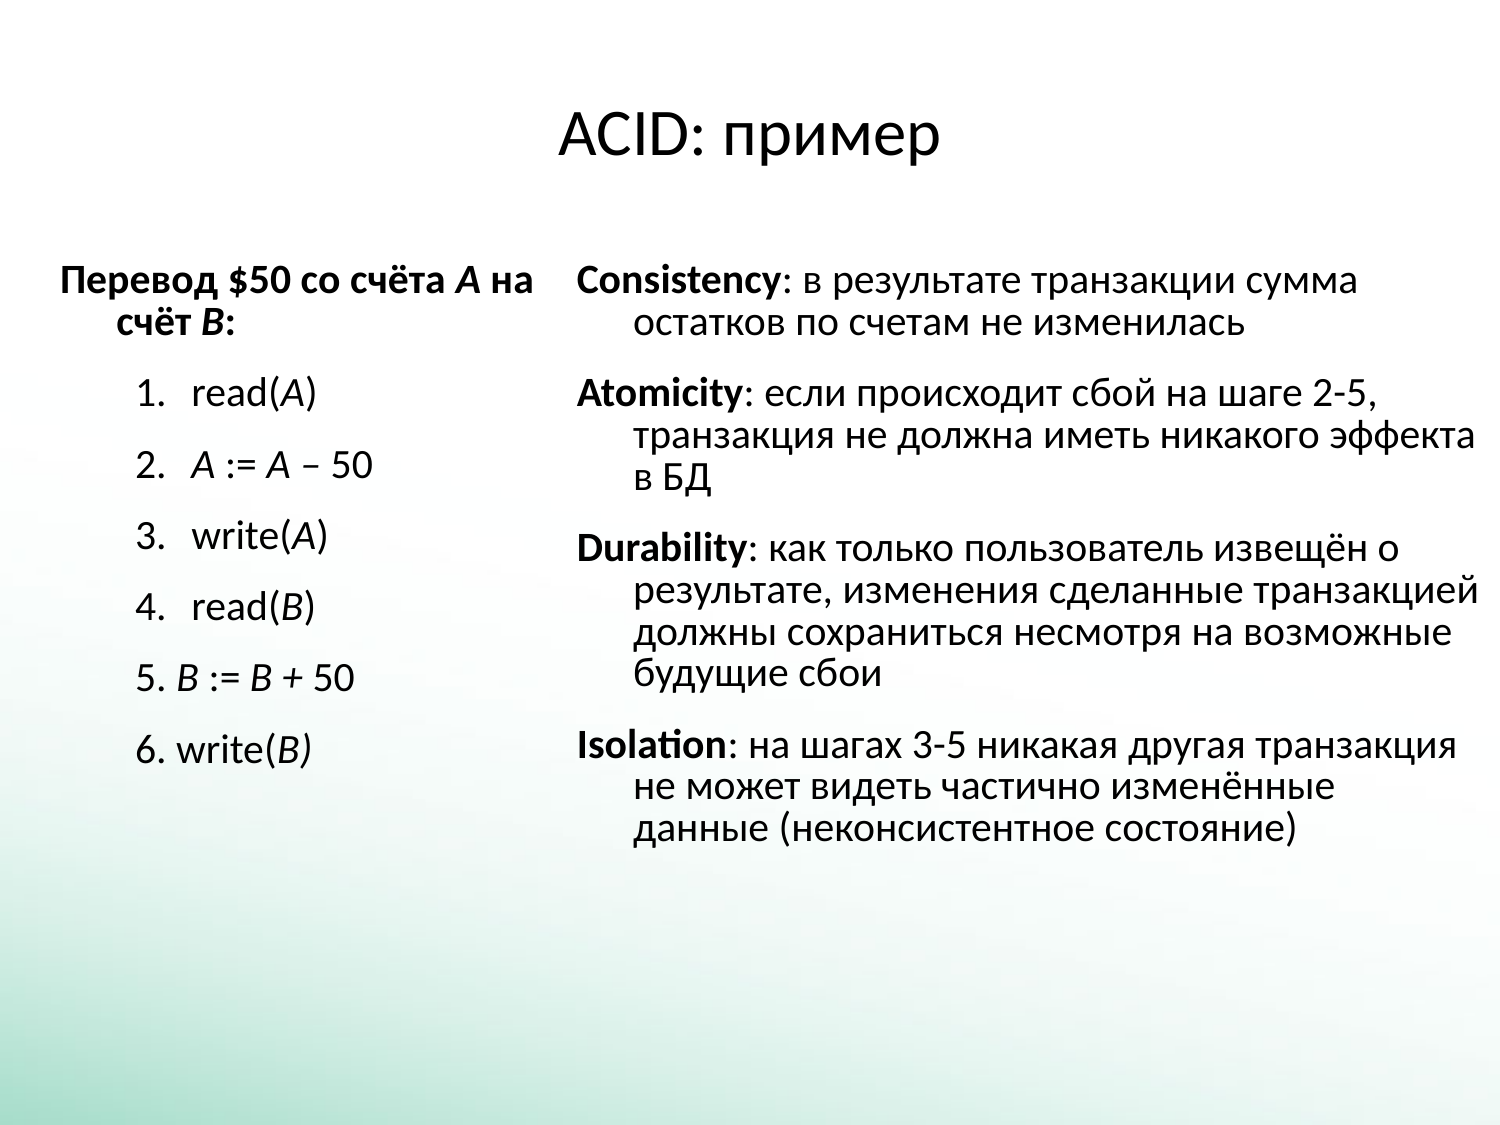

# ACID: пример
Перевод $50 со счёта A на счёт B:
1.	 read(A)
2.	 A := A – 50
3.	 write(A)
4.	 read(B)
5. B := B + 50
6. write(B)
Consistency: в результате транзакции сумма остатков по счетам не изменилась
Atomicity: если происходит сбой на шаге 2-5, транзакция не должна иметь никакого эффекта в БД
Durability: как только пользователь извещён о результате, изменения сделанные транзакцией должны сохраниться несмотря на возможные будущие сбои
Isolation: на шагах 3-5 никакая другая транзакция не может видеть частично изменённые данные (неконсистентное состояние)